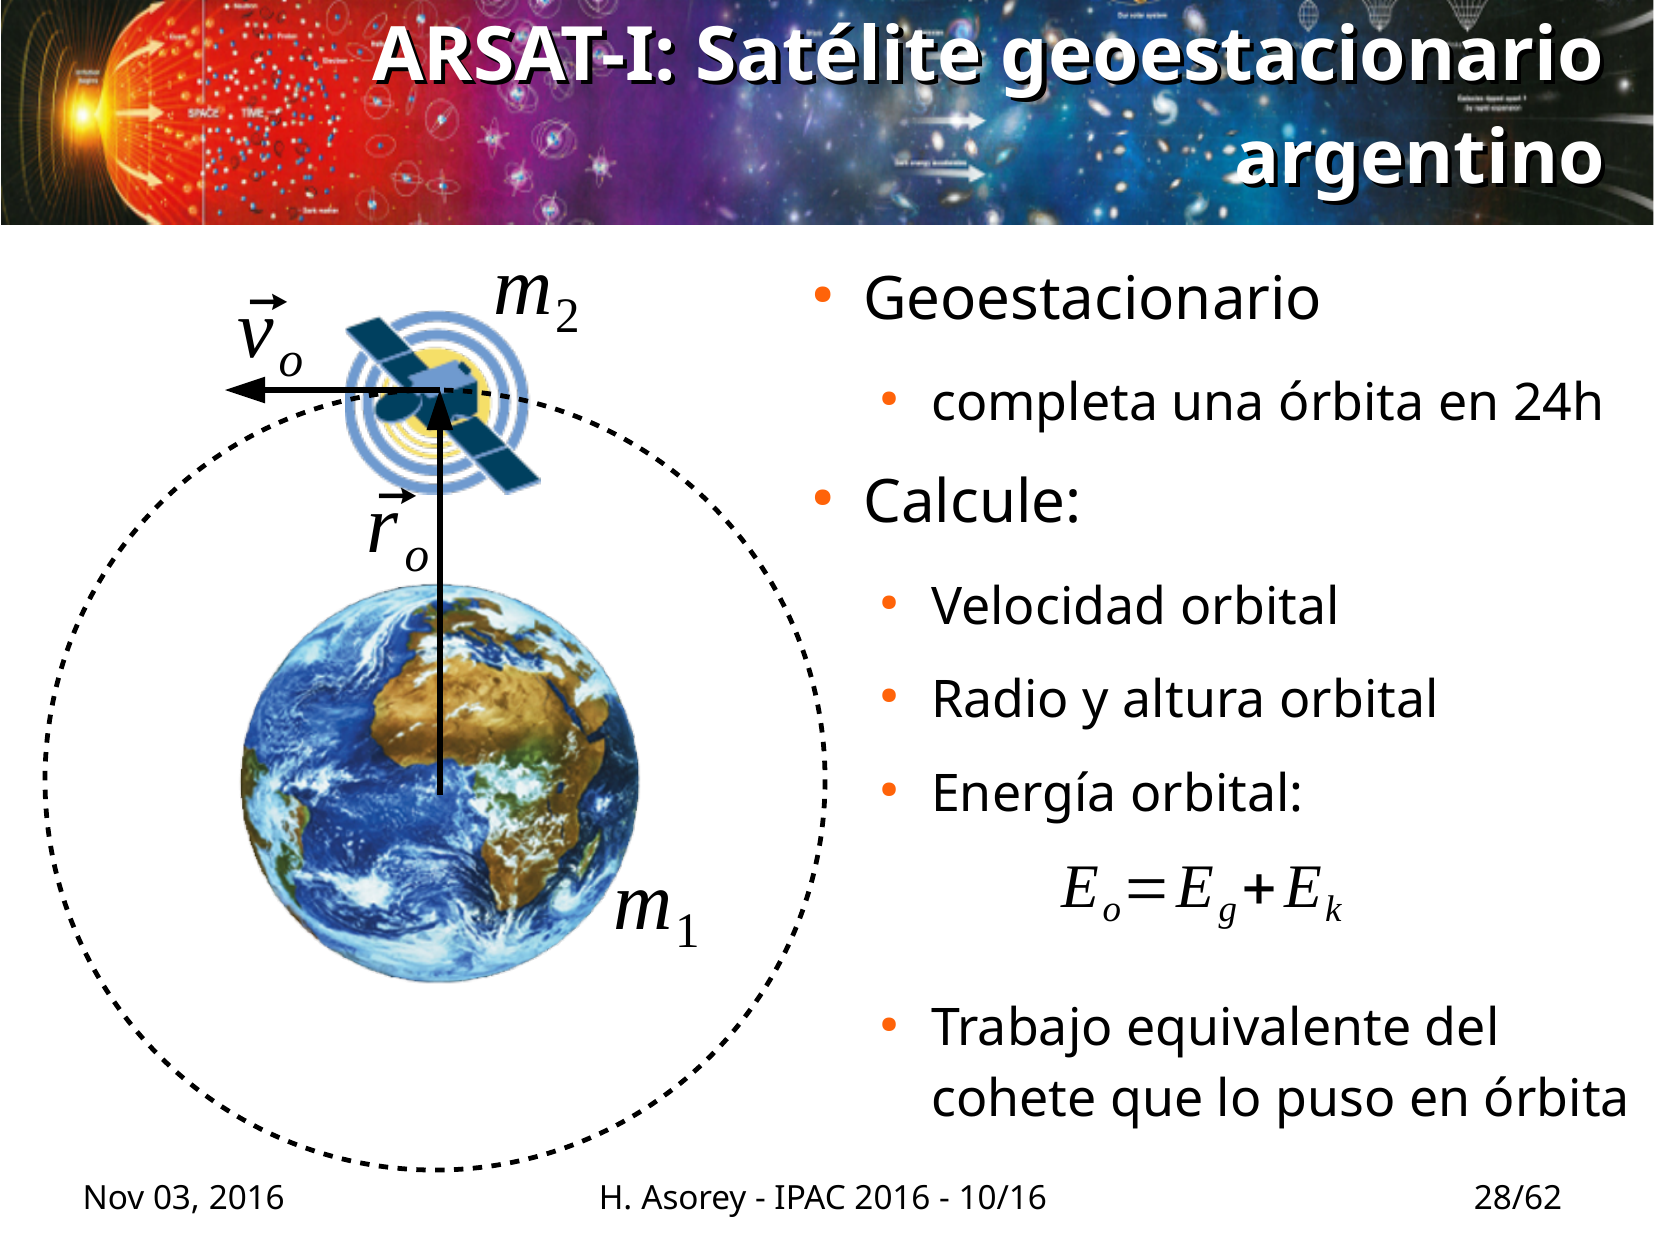

# ARSAT-I: Satélite geoestacionario argentino
Geoestacionario
completa una órbita en 24h
Calcule:
Velocidad orbital
Radio y altura orbital
Energía orbital:
Trabajo equivalente del cohete que lo puso en órbita
Nov 03, 2016
H. Asorey - IPAC 2016 - 10/16
28